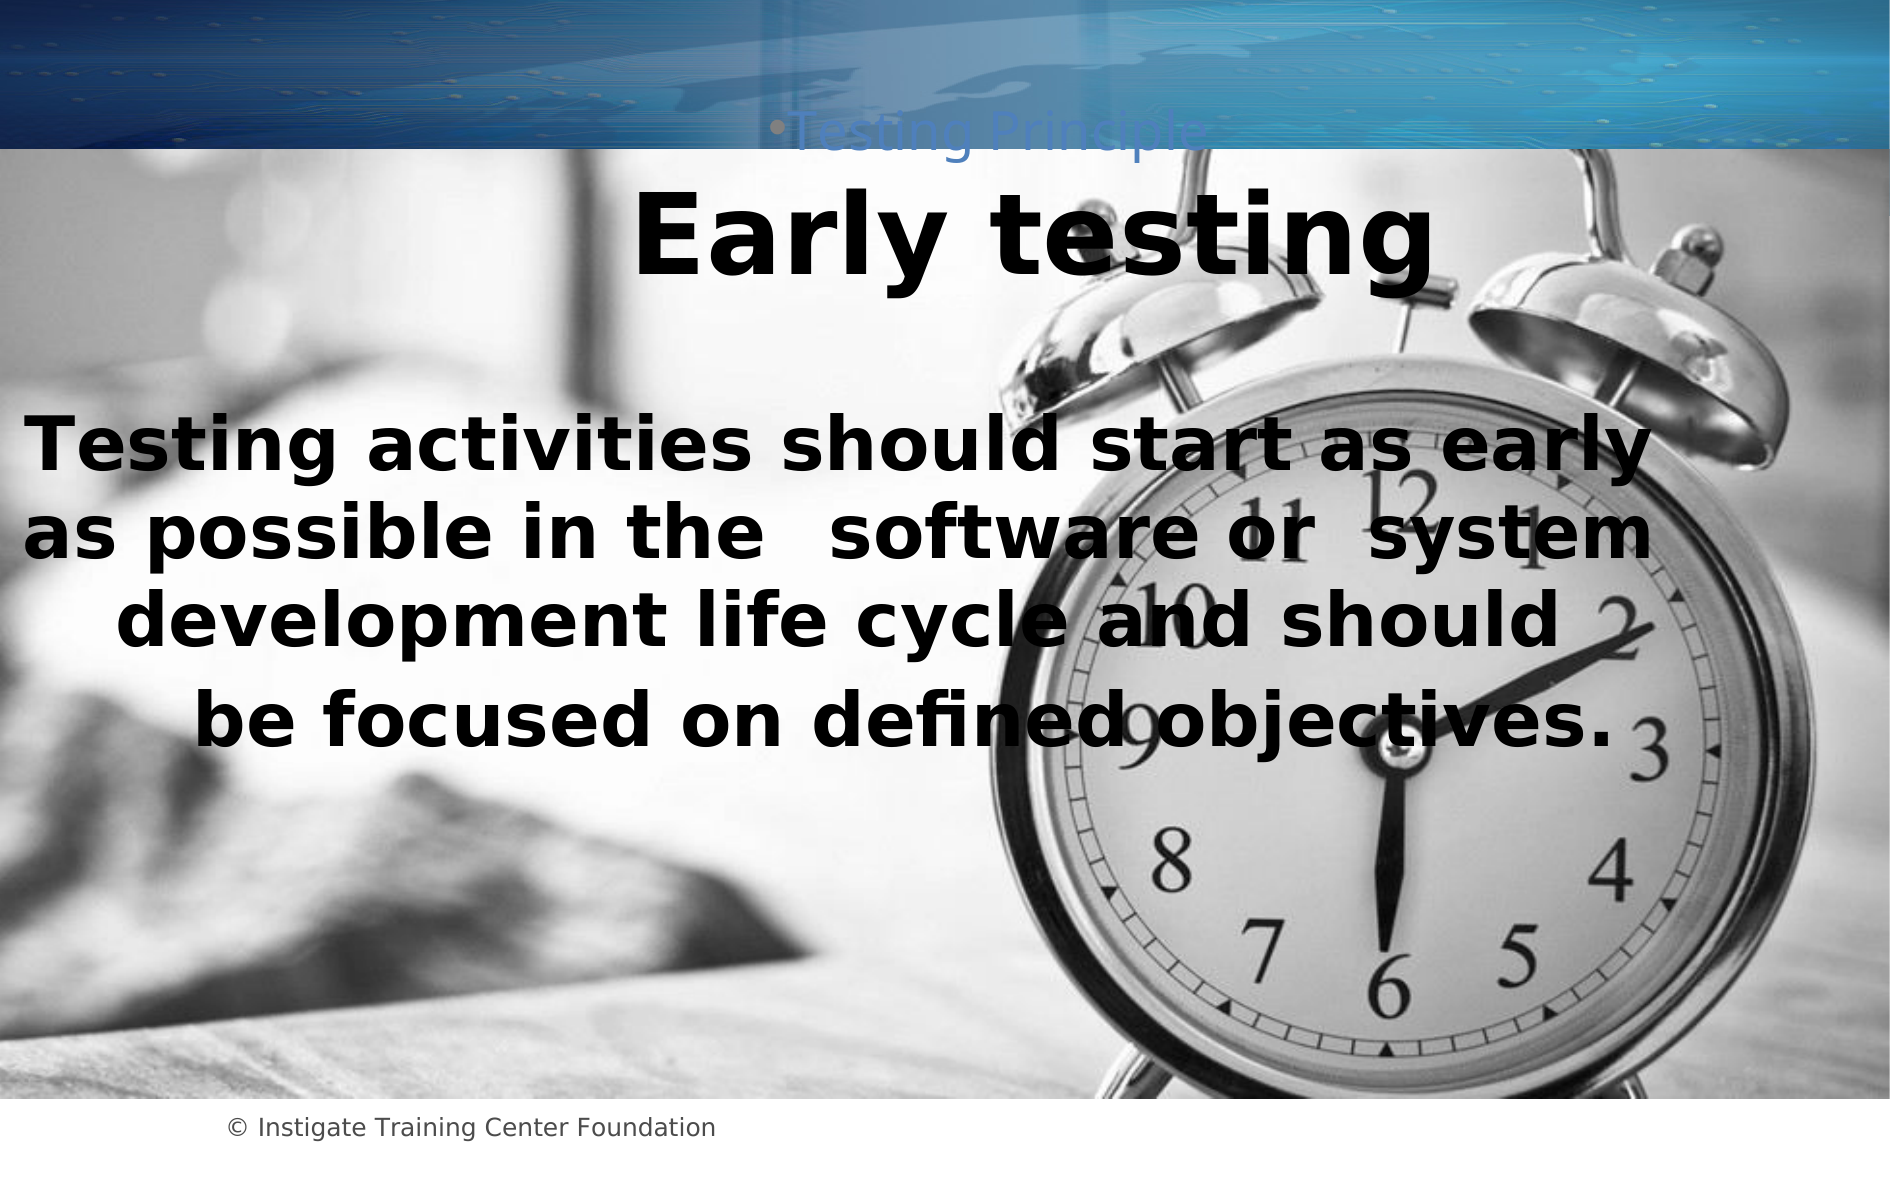

# Testing Principle
Early testing
Testing activities should start as early as possible in the	software or	system development life cycle and should
be focused on defined objectives.